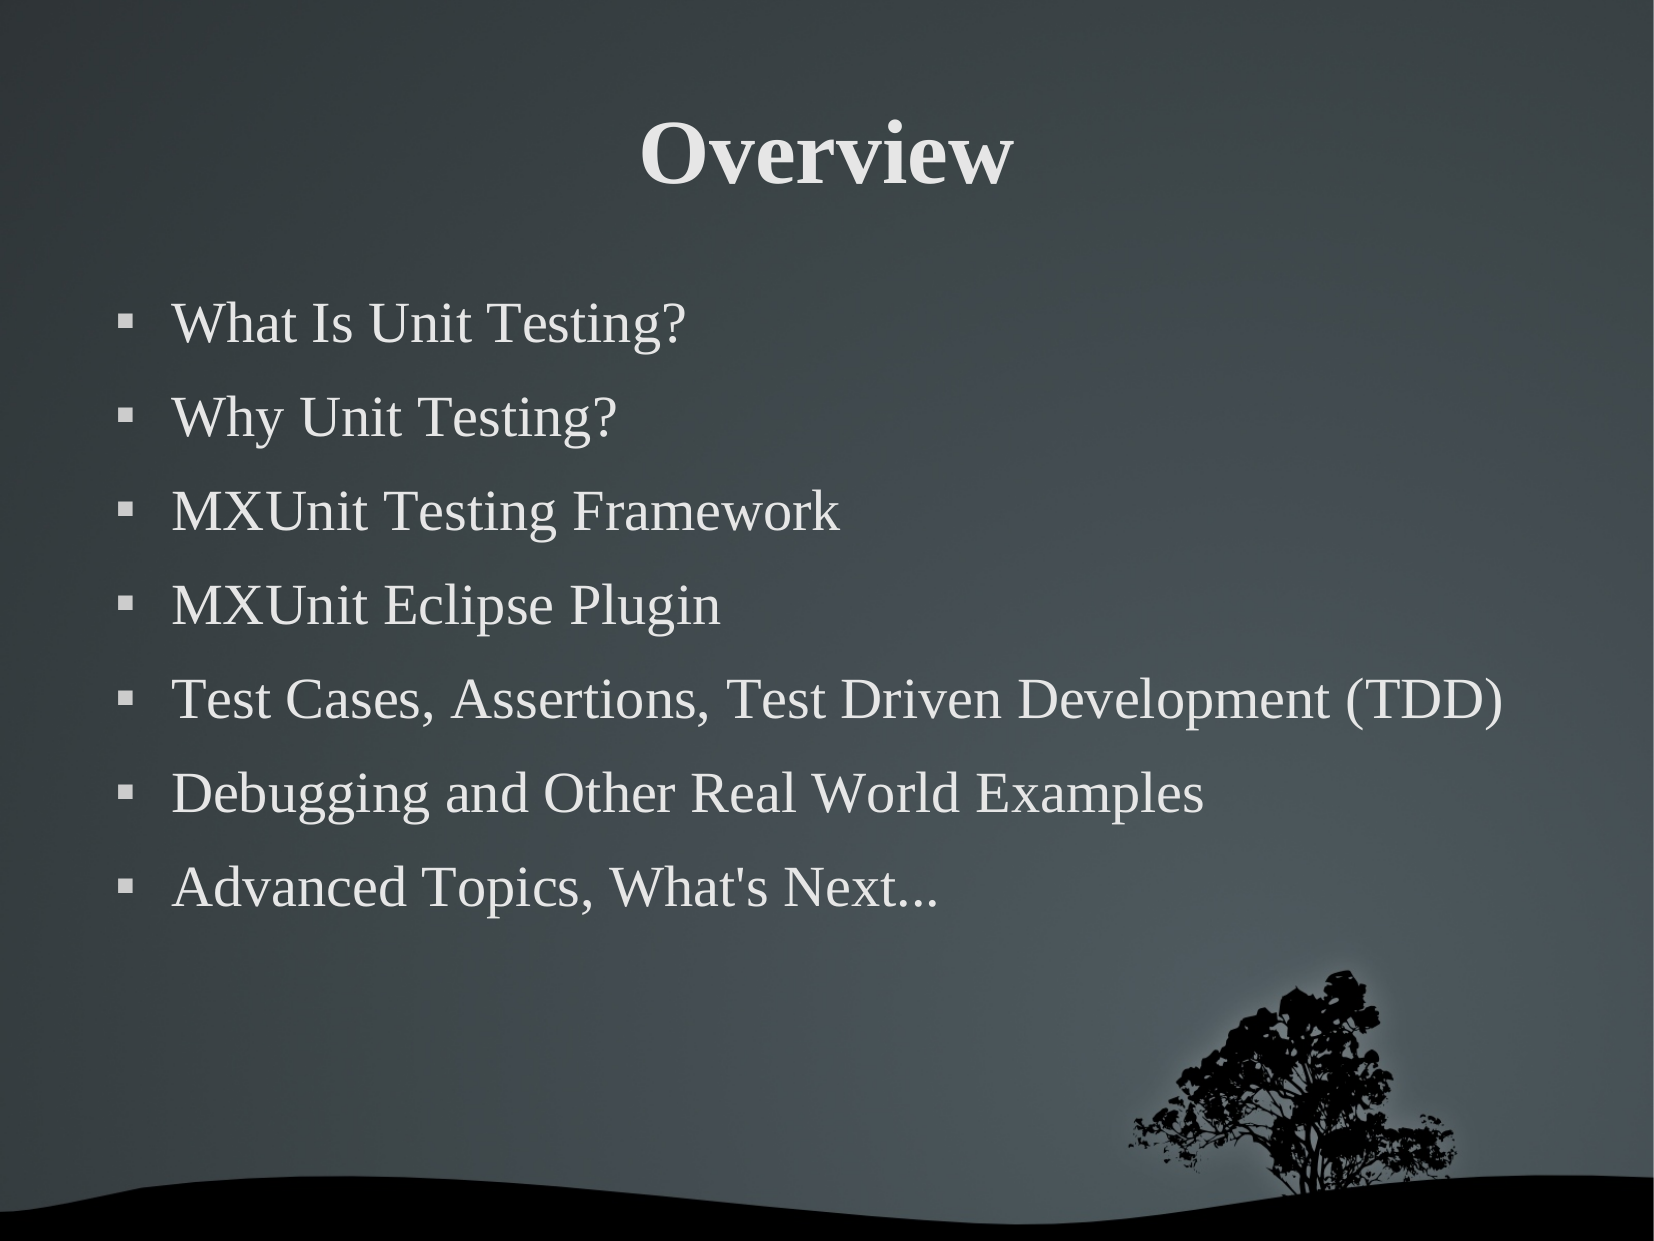

# Overview
What Is Unit Testing?
Why Unit Testing?
MXUnit Testing Framework
MXUnit Eclipse Plugin
Test Cases, Assertions, Test Driven Development (TDD)
Debugging and Other Real World Examples
Advanced Topics, What's Next...